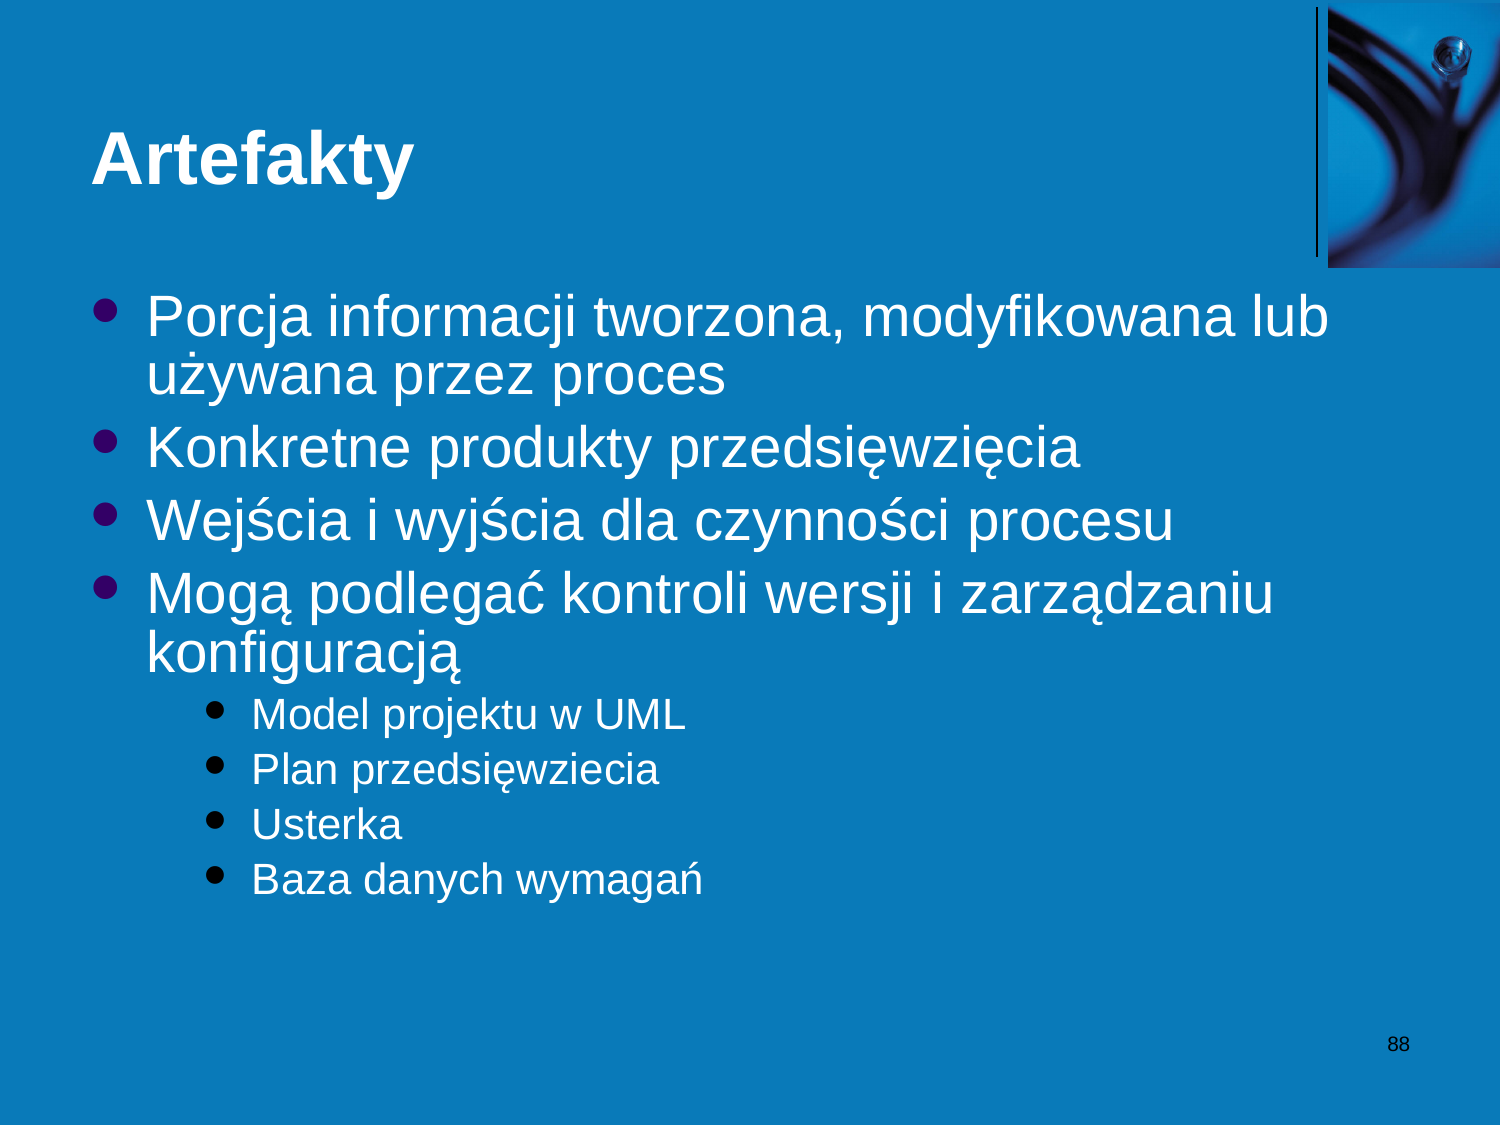

# Artefakty
Porcja informacji tworzona, modyfikowana lub używana przez proces
Konkretne produkty przedsięwzięcia
Wejścia i wyjścia dla czynności procesu
Mogą podlegać kontroli wersji i zarządzaniu konfiguracją
Model projektu w UML
Plan przedsięwziecia
Usterka
Baza danych wymagań
88